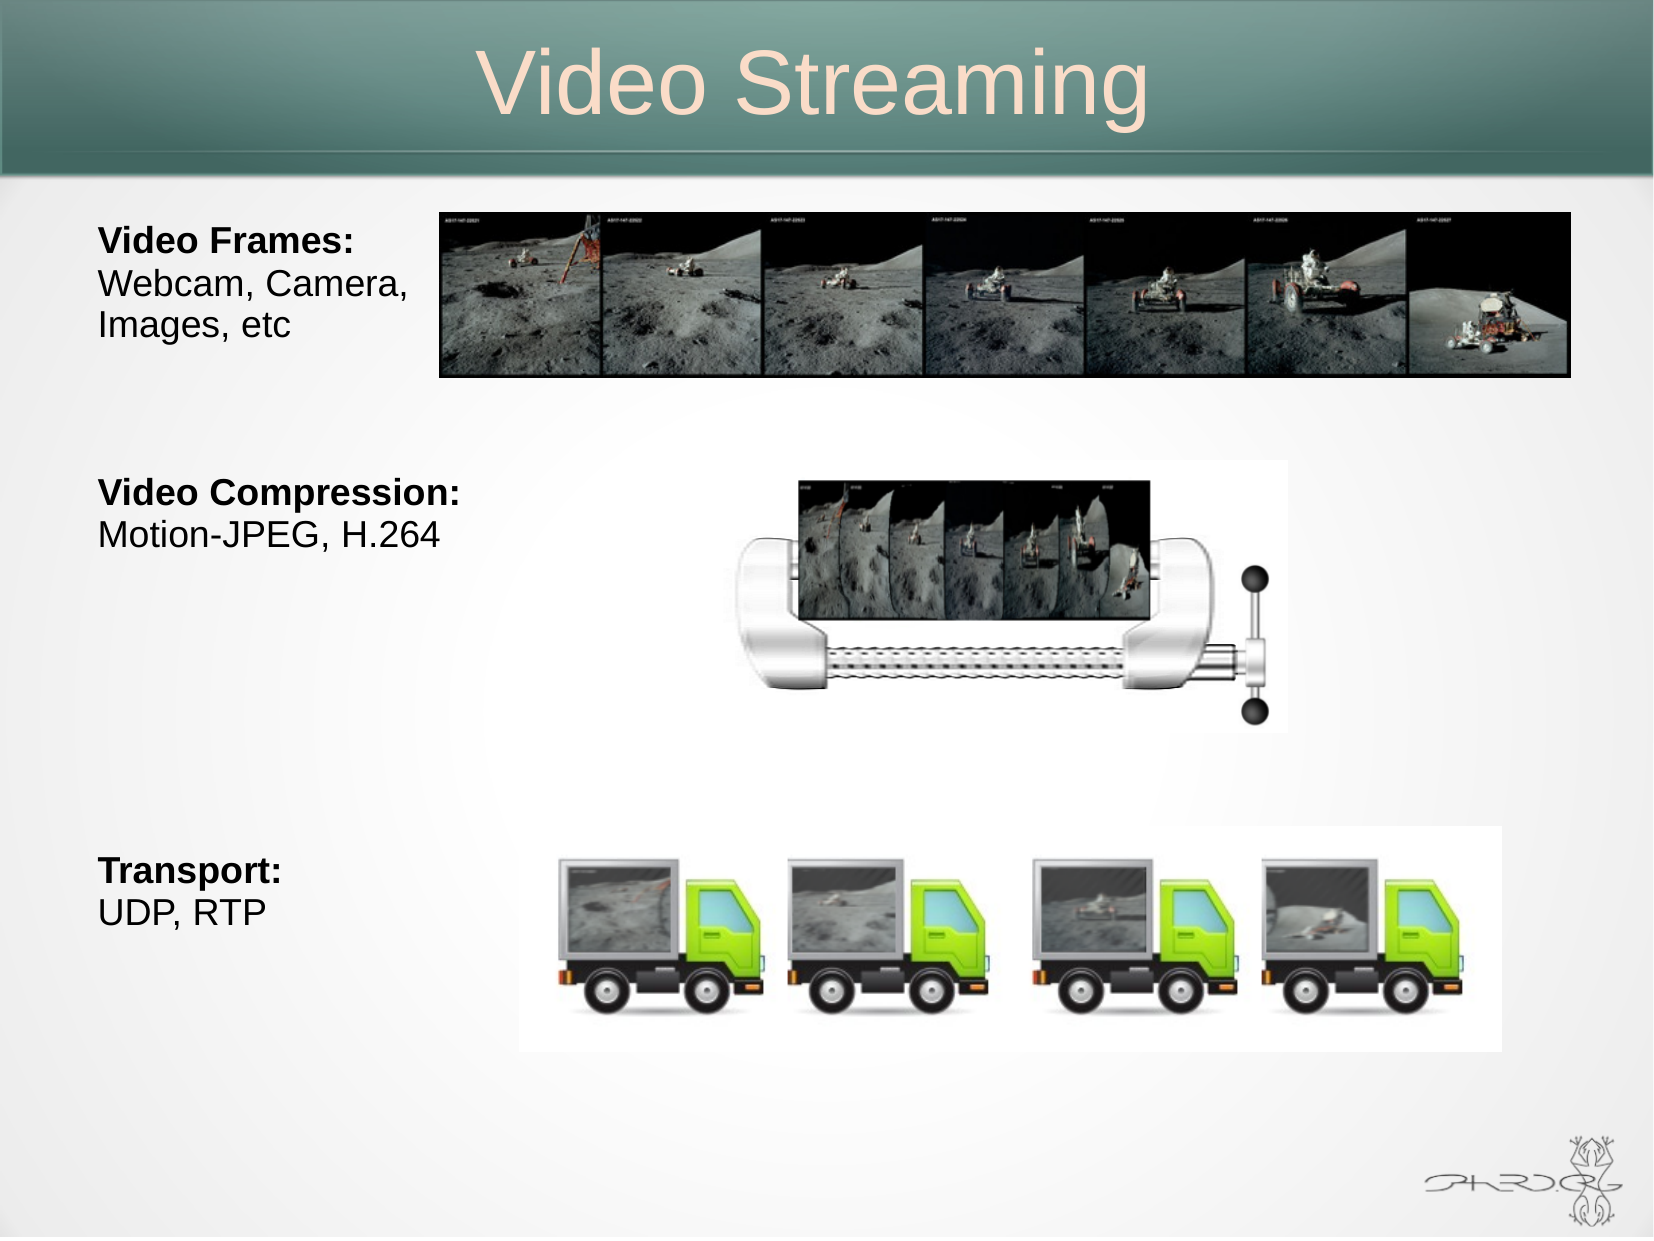

# Video Streaming
Video Frames:
Webcam, Camera,
Images, etc
Video Compression:
Motion-JPEG, H.264
Transport:
UDP, RTP